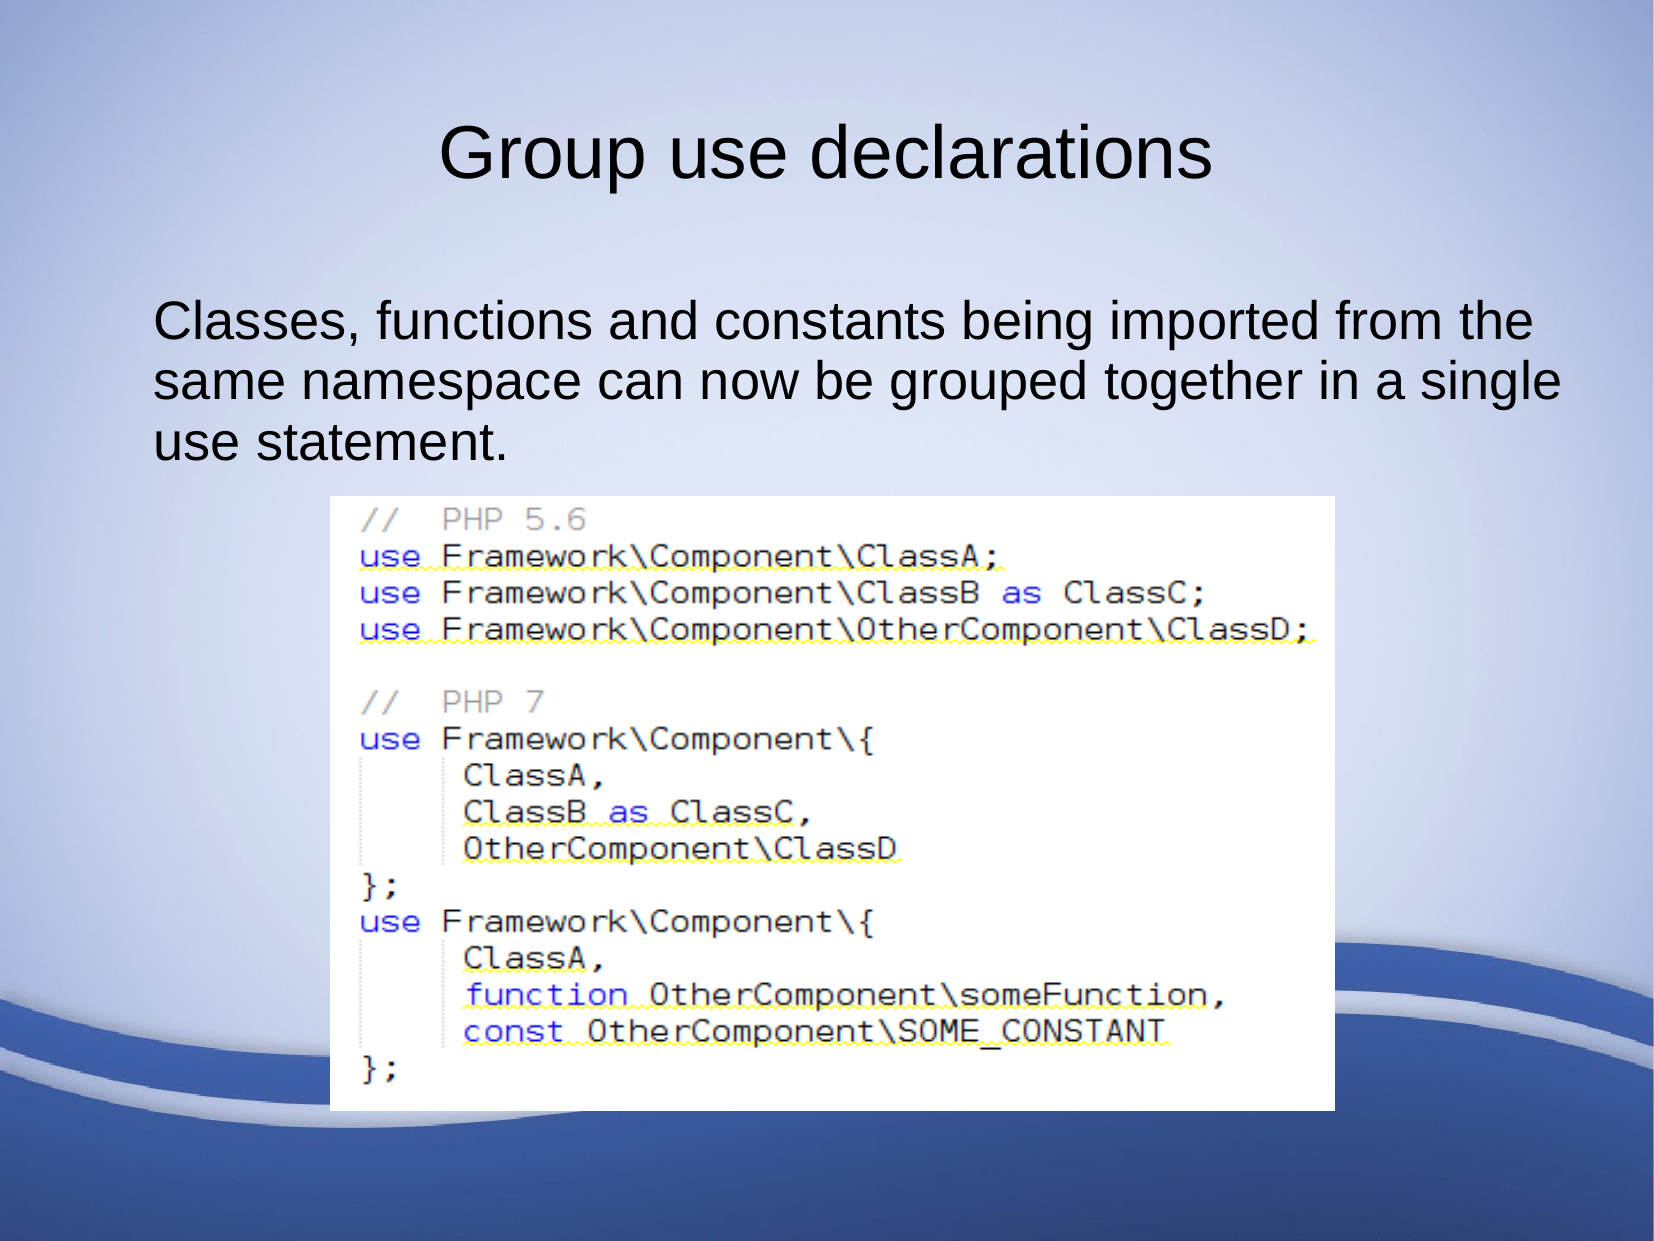

# Group use declarations
Classes, functions and constants being imported from the same namespace can now be grouped together in a single use statement.